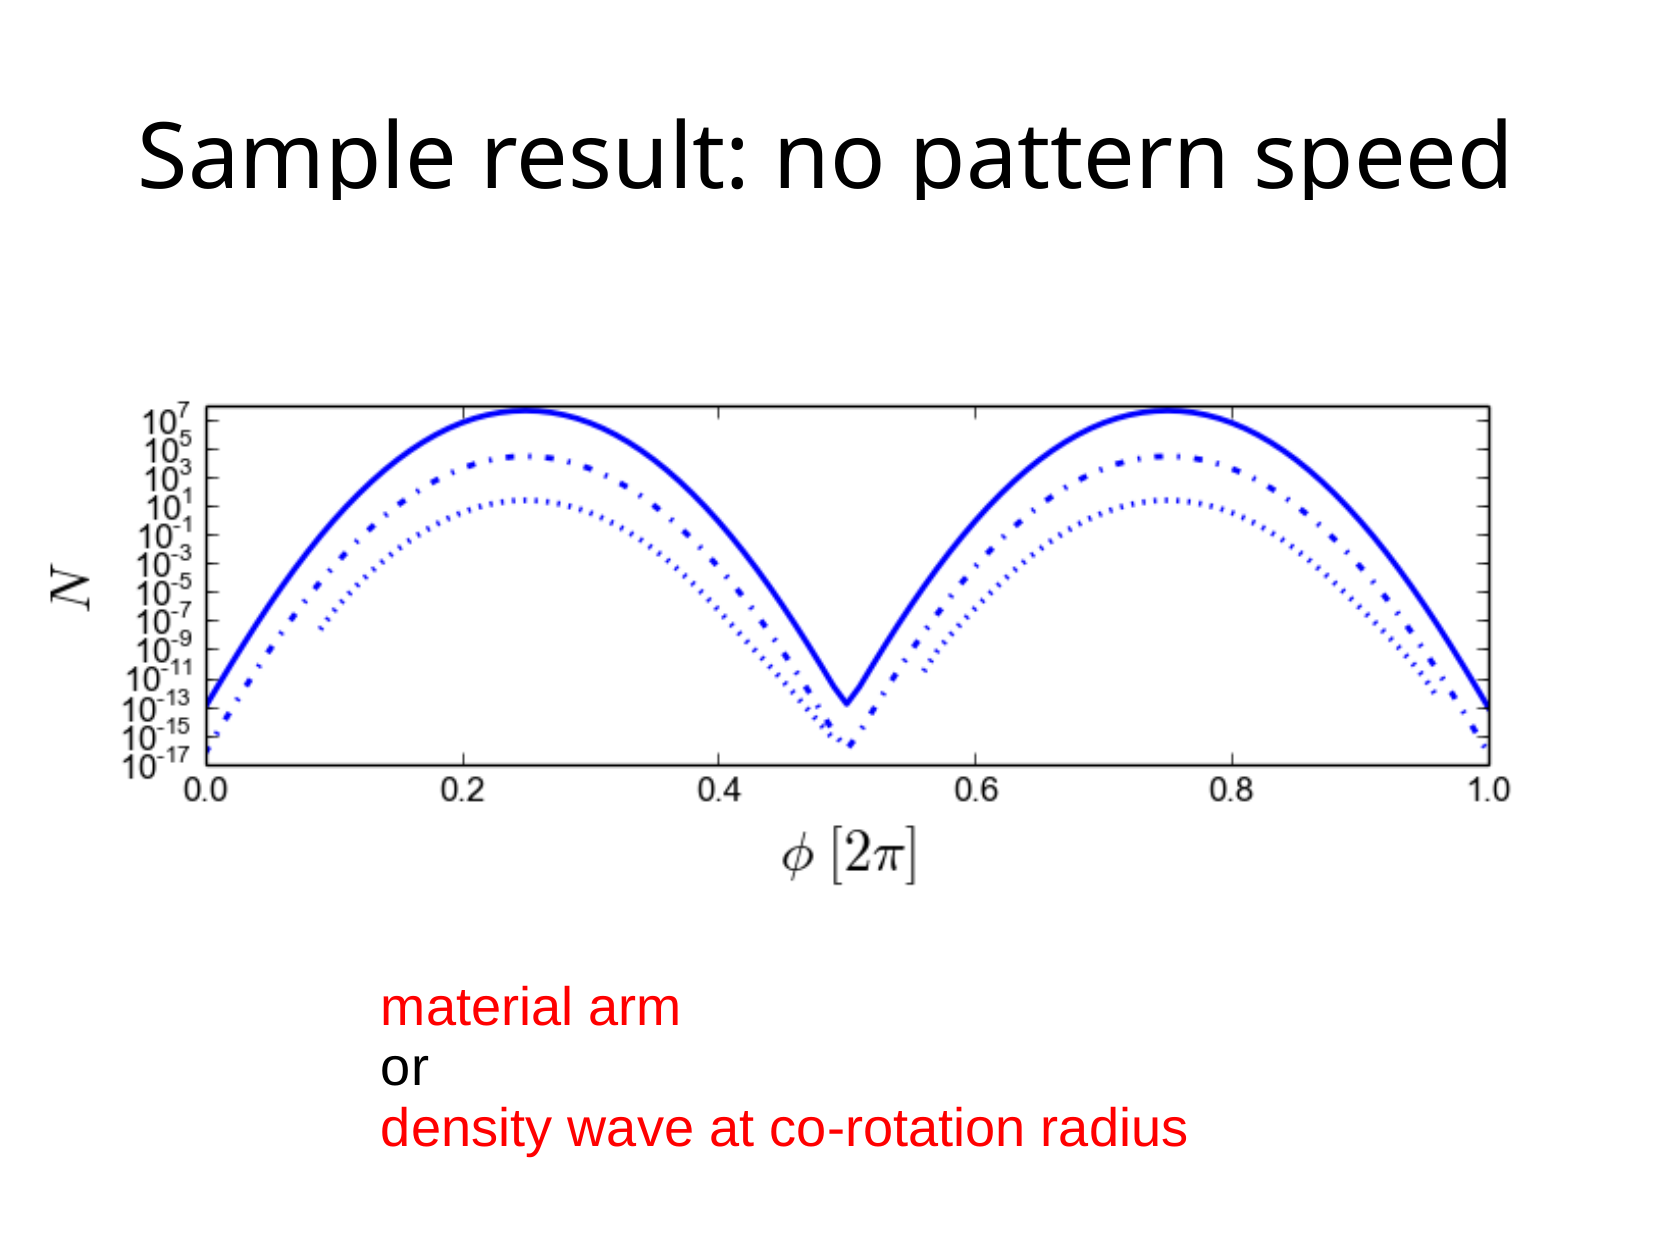

# Sample result: no pattern speed
material arm
or
density wave at co-rotation radius